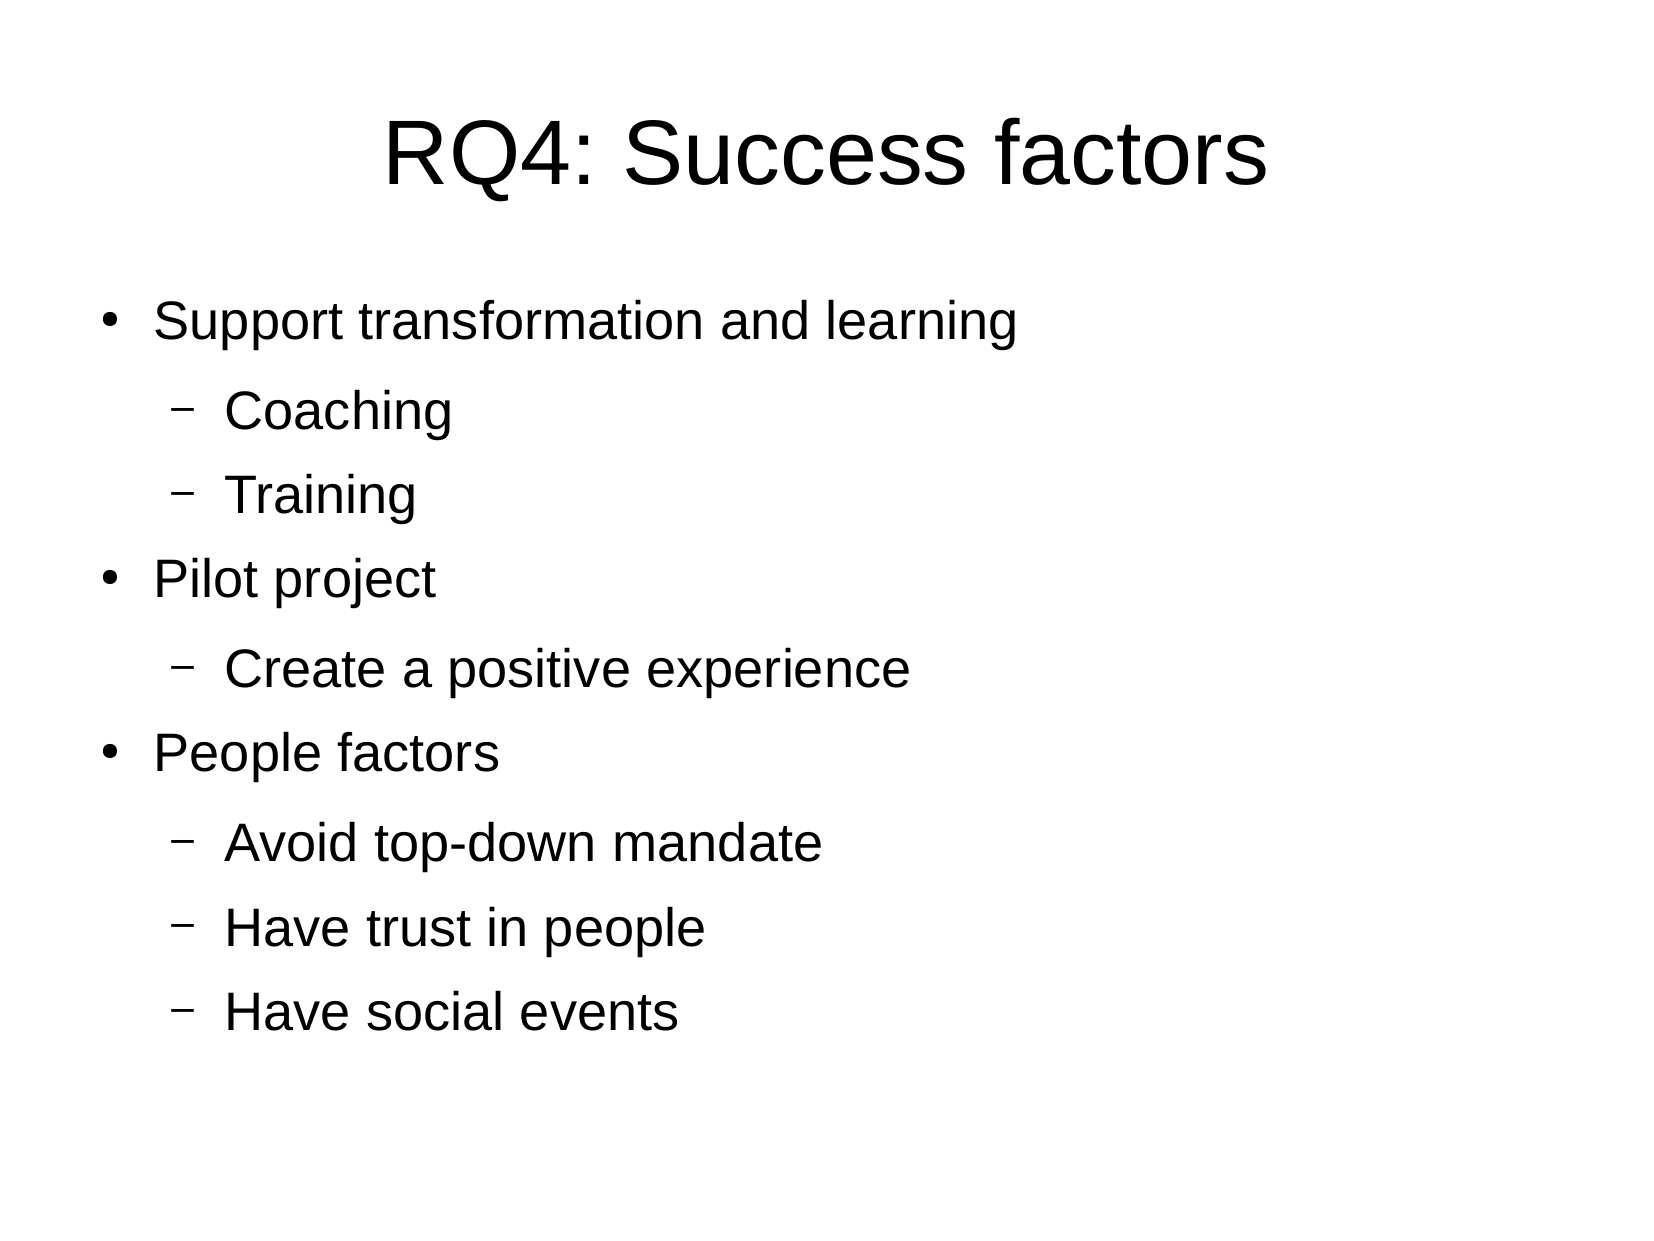

# RQ4: Success factors
Support transformation and learning
Coaching
Training
Pilot project
Create a positive experience
People factors
Avoid top-down mandate
Have trust in people
Have social events